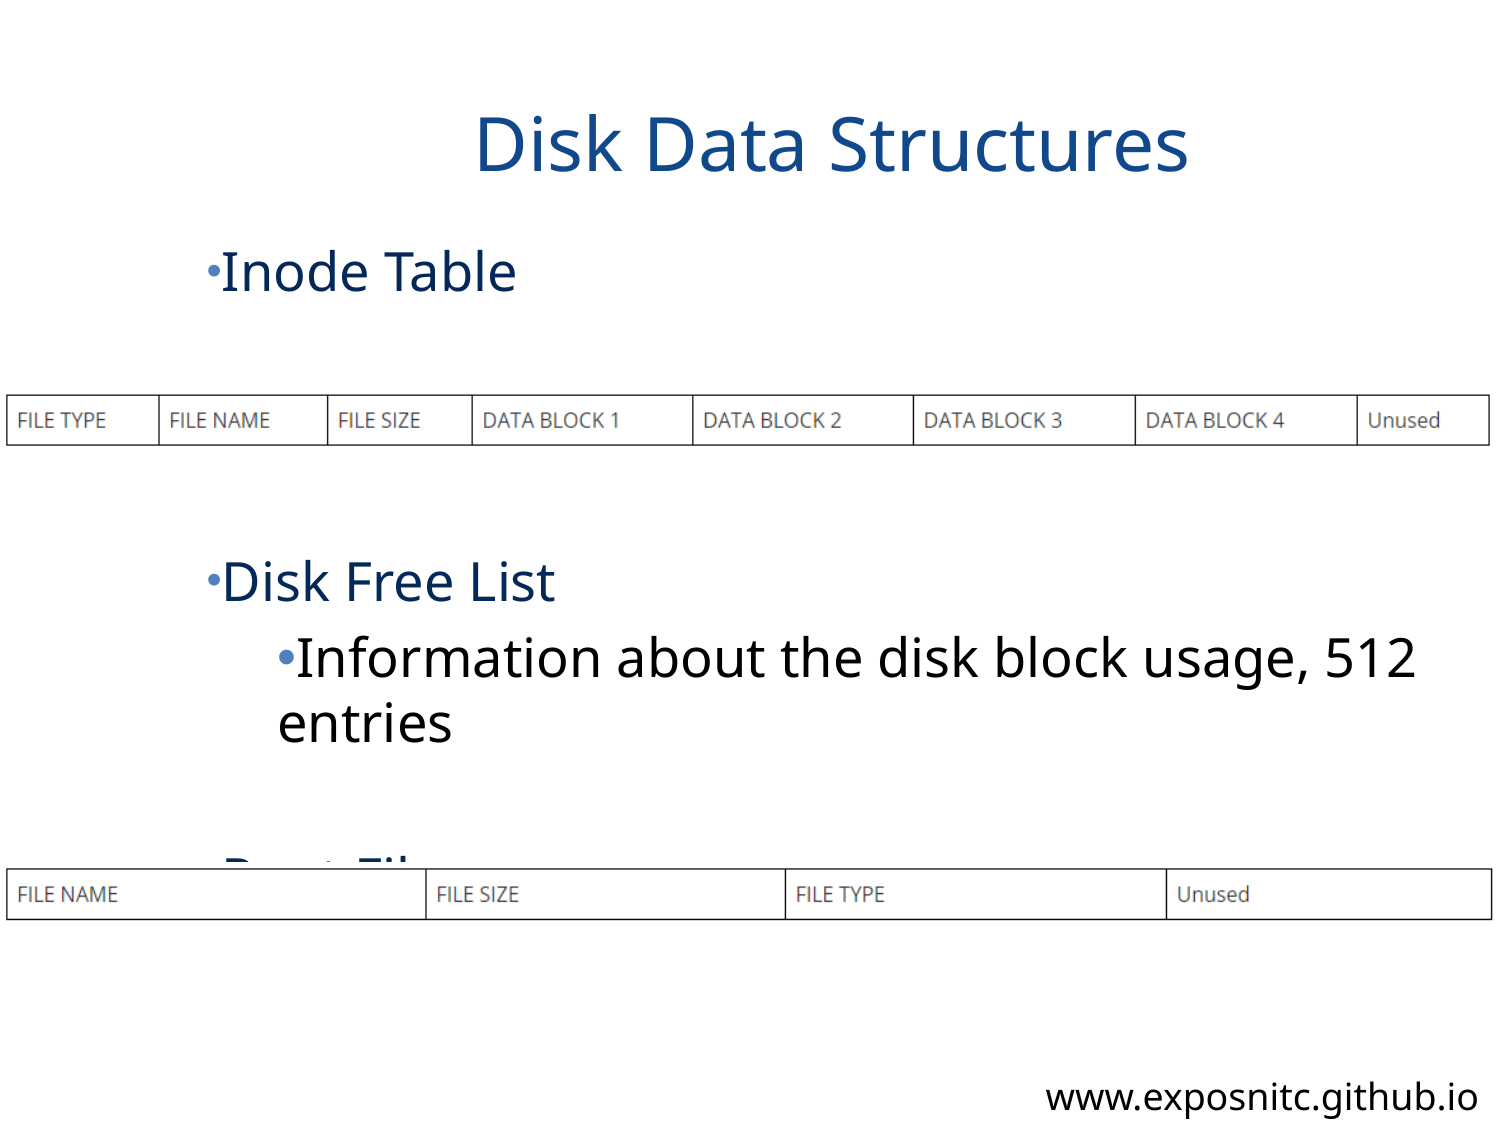

# Disk Data Structures
Inode Table
Disk Free List
Information about the disk block usage, 512 entries
Root File
www.exposnitc.github.io